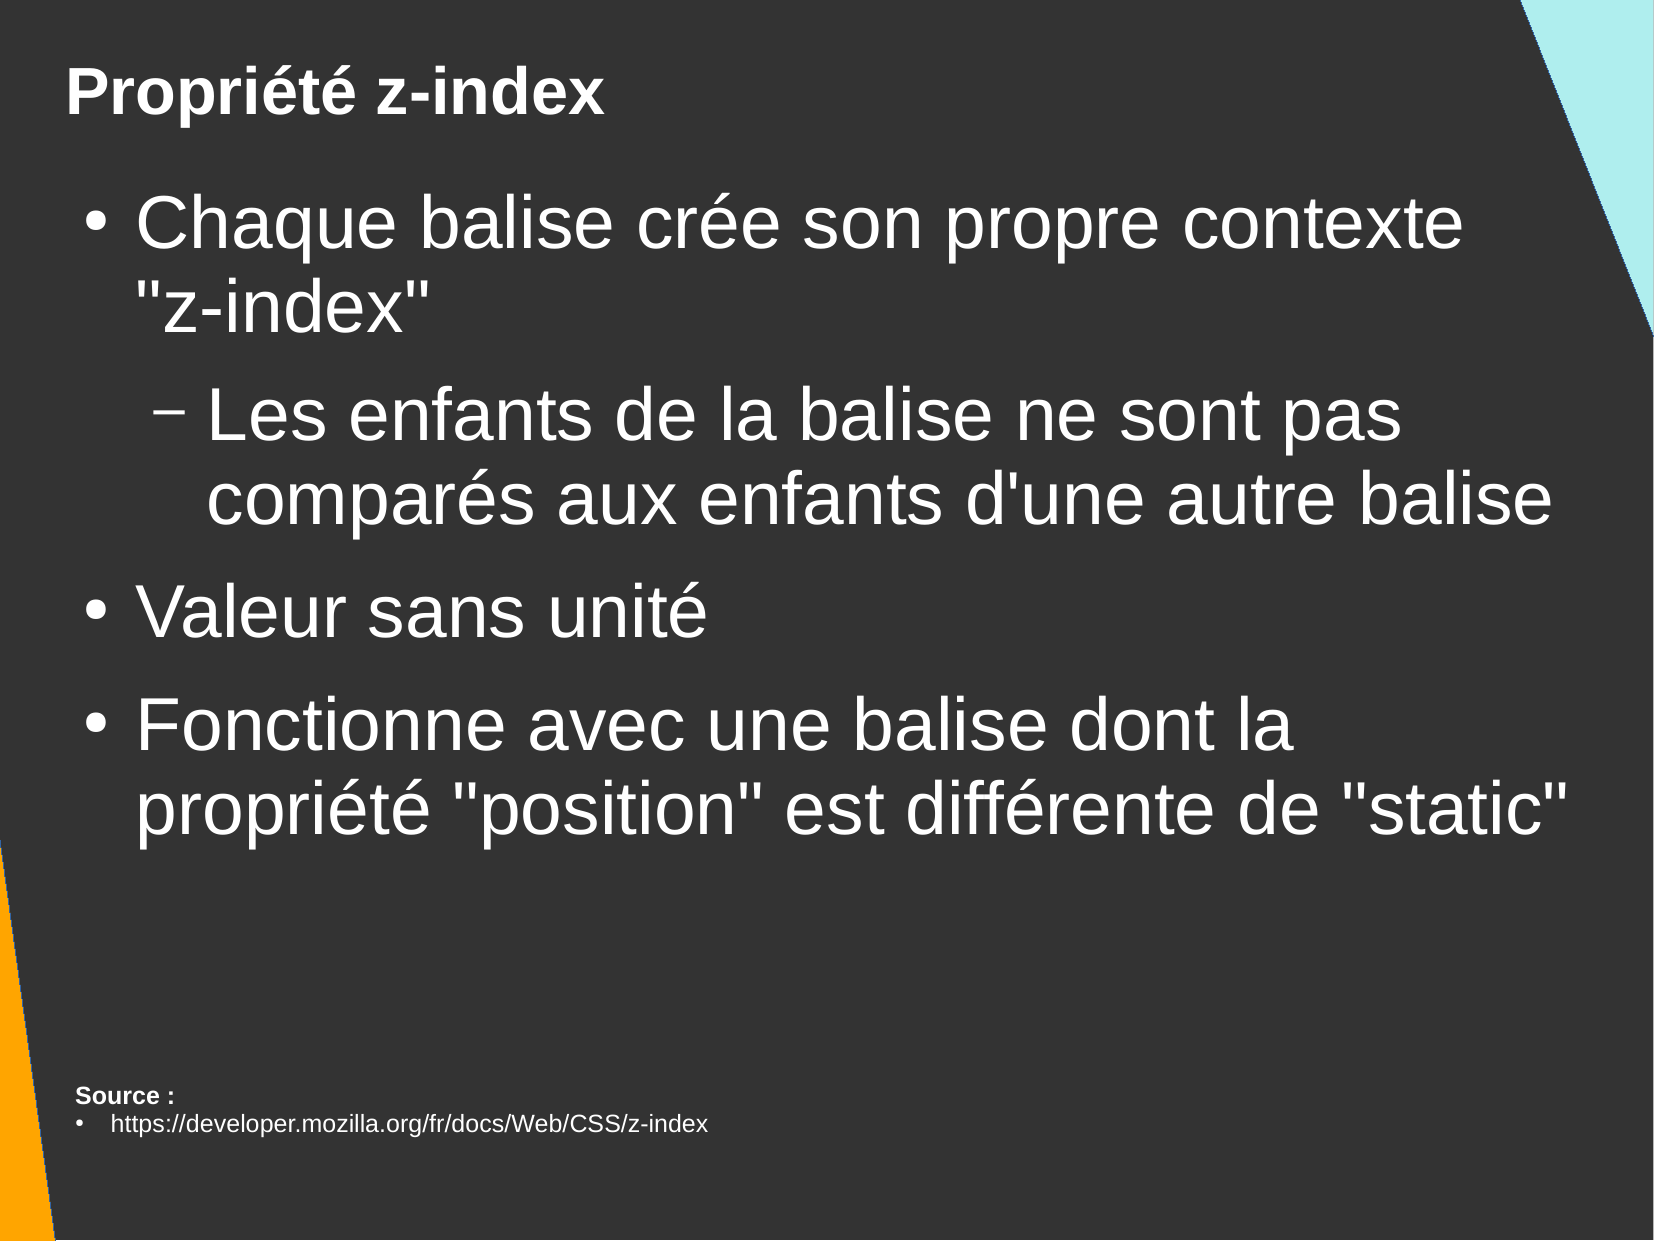

# Propriété z-index
Chaque balise crée son propre contexte
"z-index"
Les enfants de la balise ne sont pas comparés aux enfants d'une autre balise
Valeur sans unité
Fonctionne avec une balise dont la propriété "position" est différente de "static"
Source :
https://developer.mozilla.org/fr/docs/Web/CSS/z-index